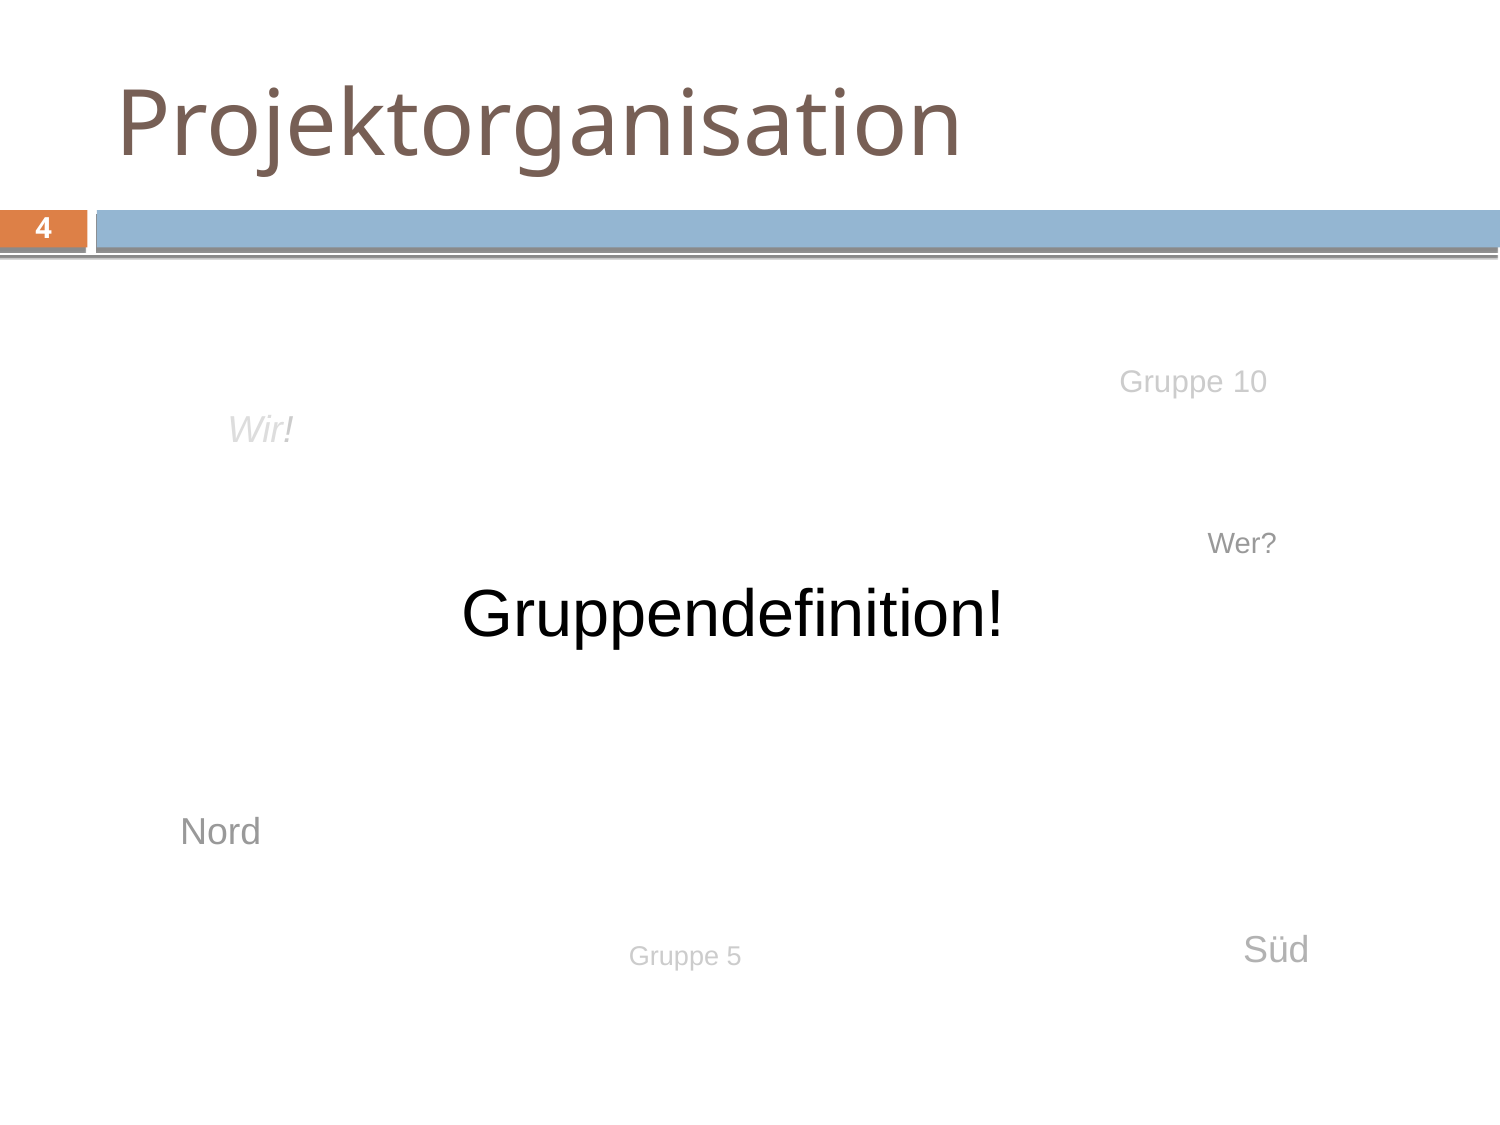

# Projektorganisation
4
Gruppendefinition!
Gruppe 10
Wir!
Wer?
Nord
Süd
Gruppe 5